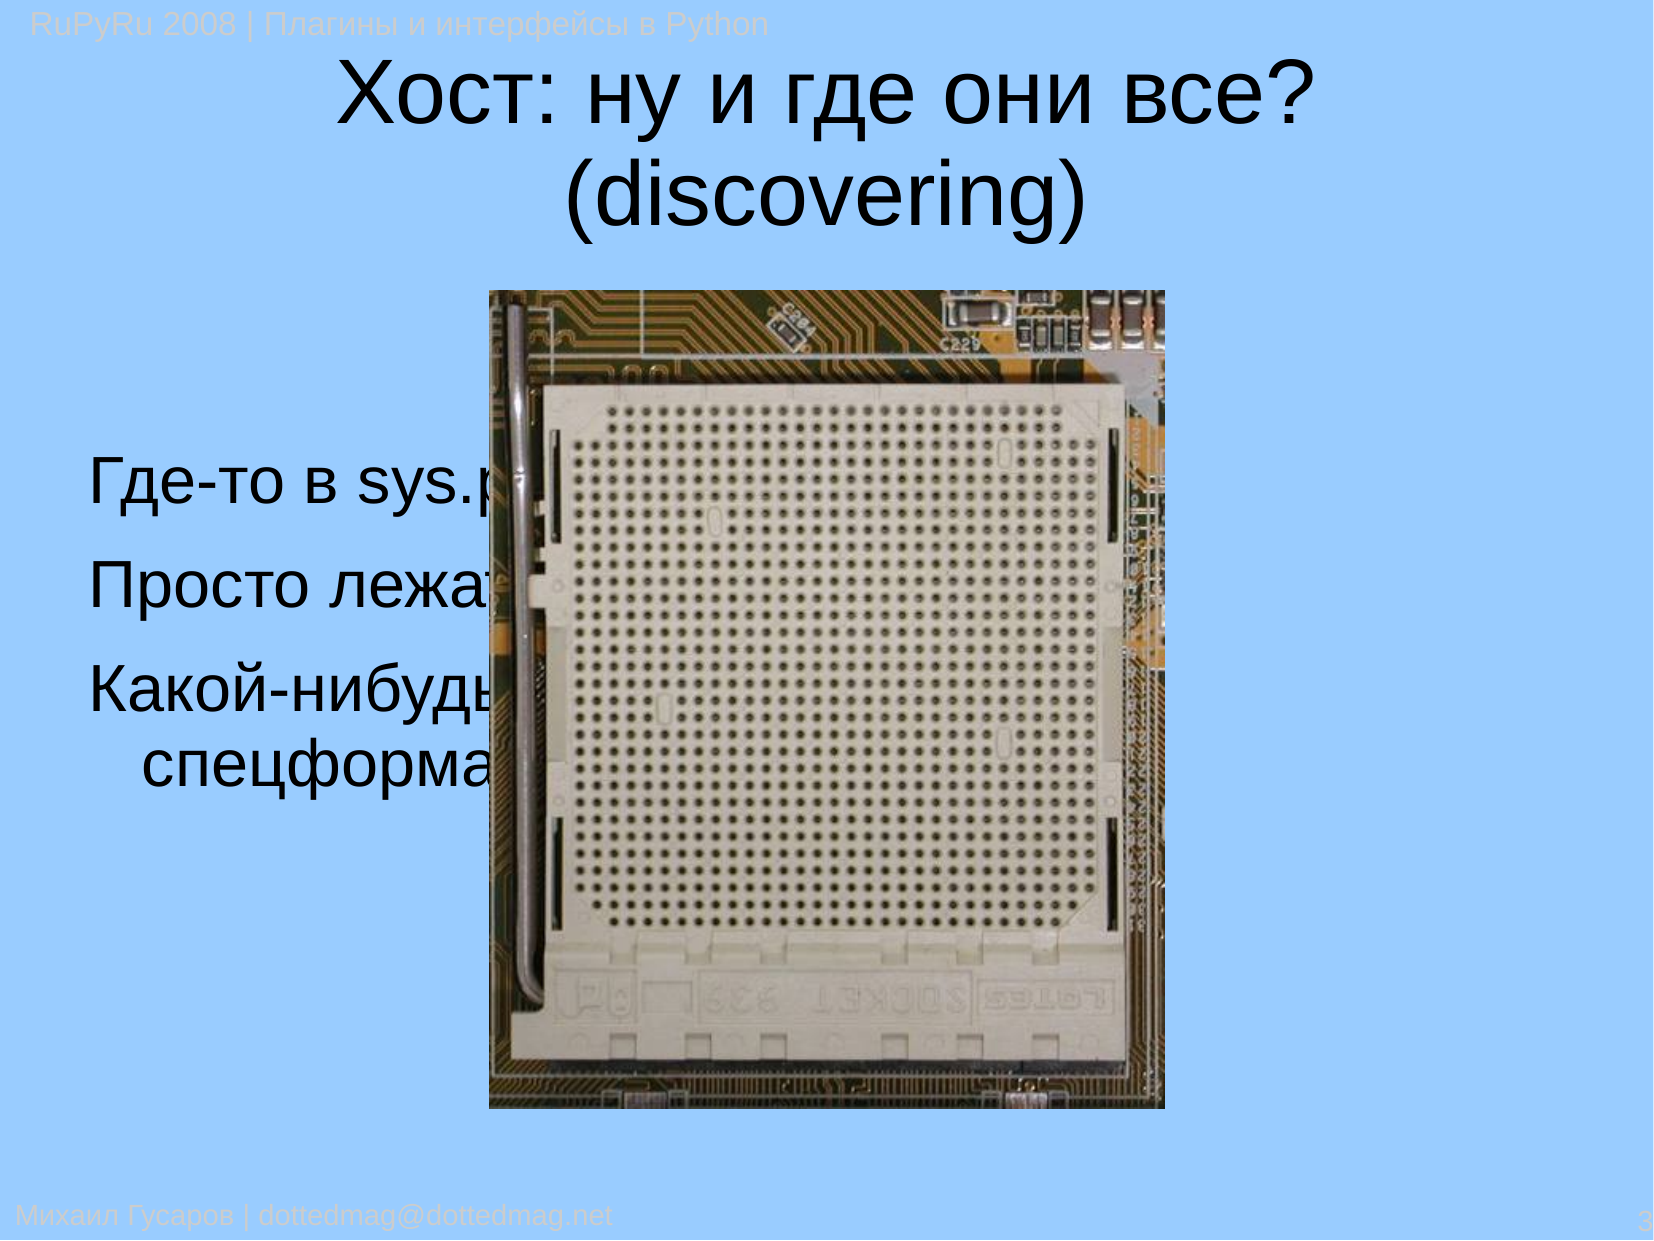

# Хост: ну и где они все?(discovering)
Где-то в sys.path
Просто лежат вокруг
Какой-нибудь спецформат файлов
Имя Автора | email@domain.org
3